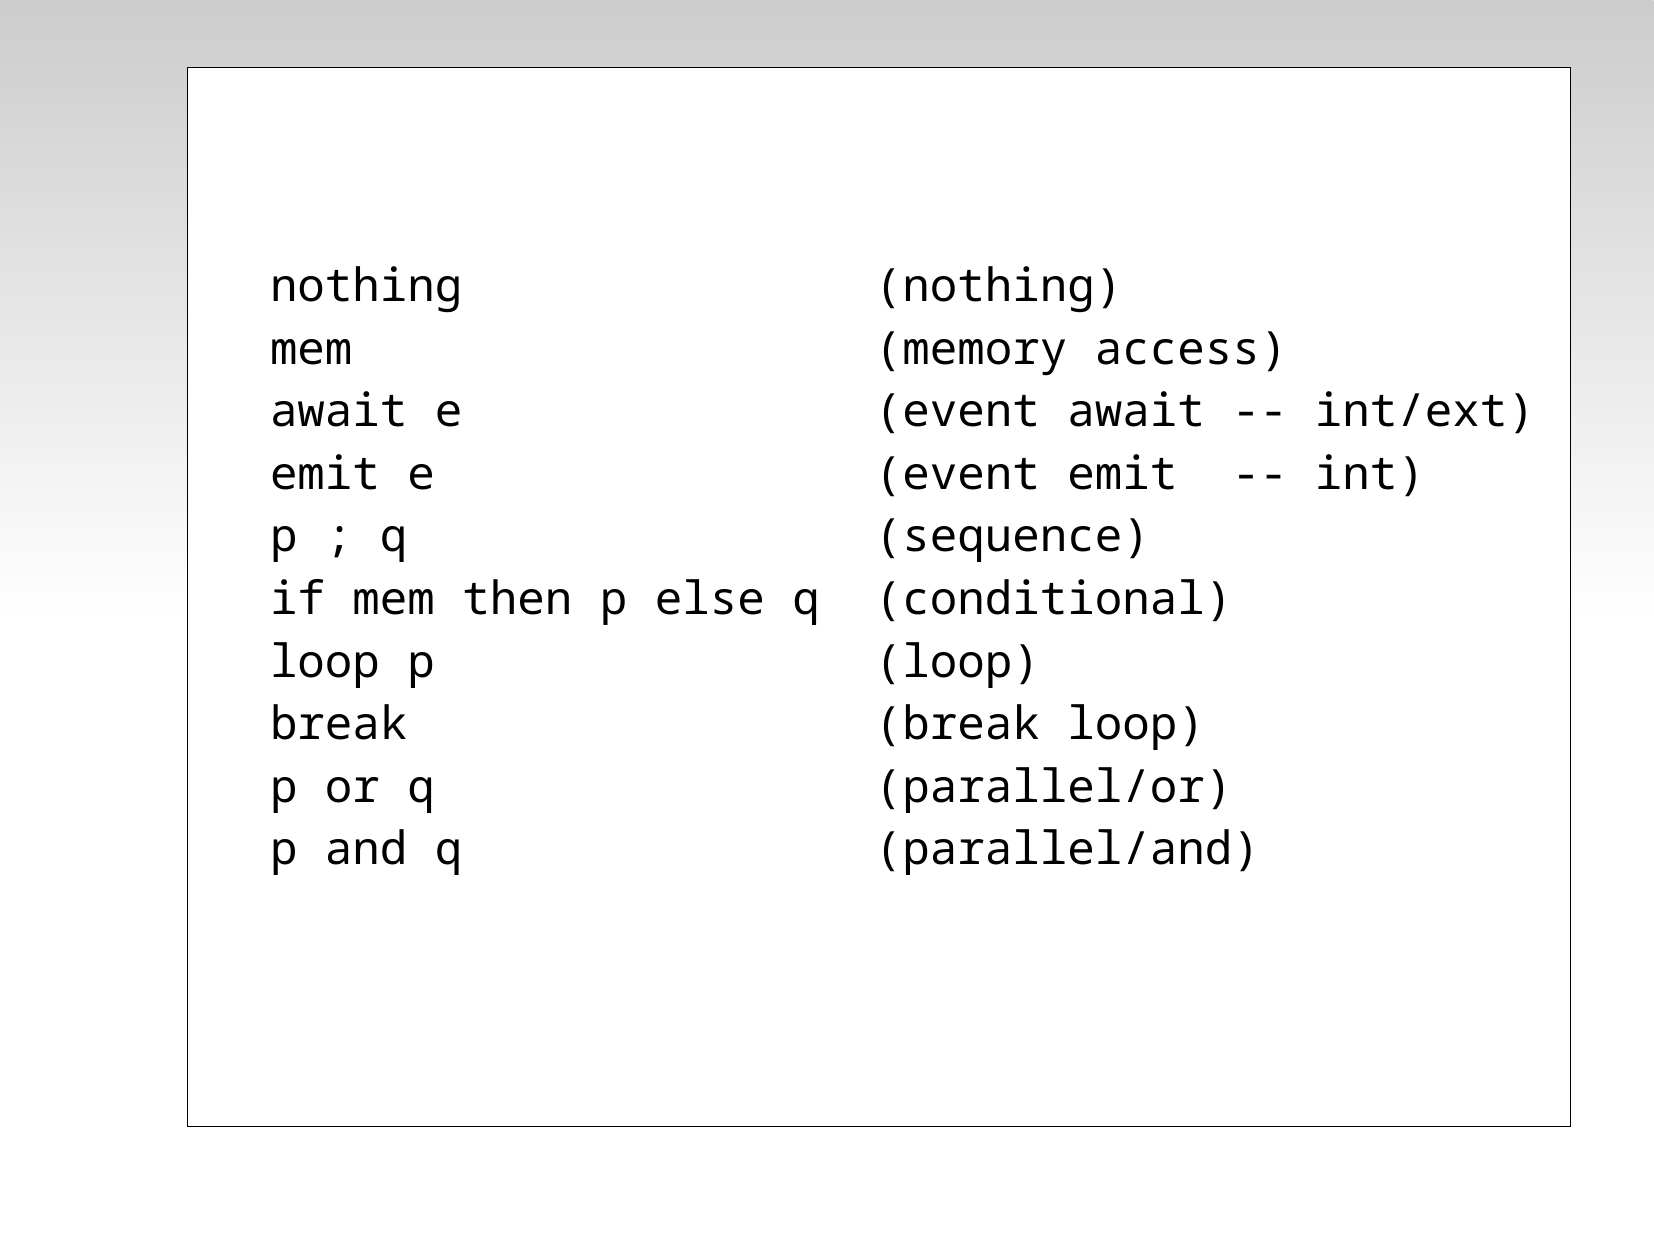

# nothing (nothing)
 mem (memory access)
 await e (event await -- int/ext)
 emit e (event emit -- int)
 p ; q (sequence)
 if mem then p else q (conditional)
 loop p (loop)
 break (break loop)
 p or q (parallel/or)
 p and q (parallel/and)